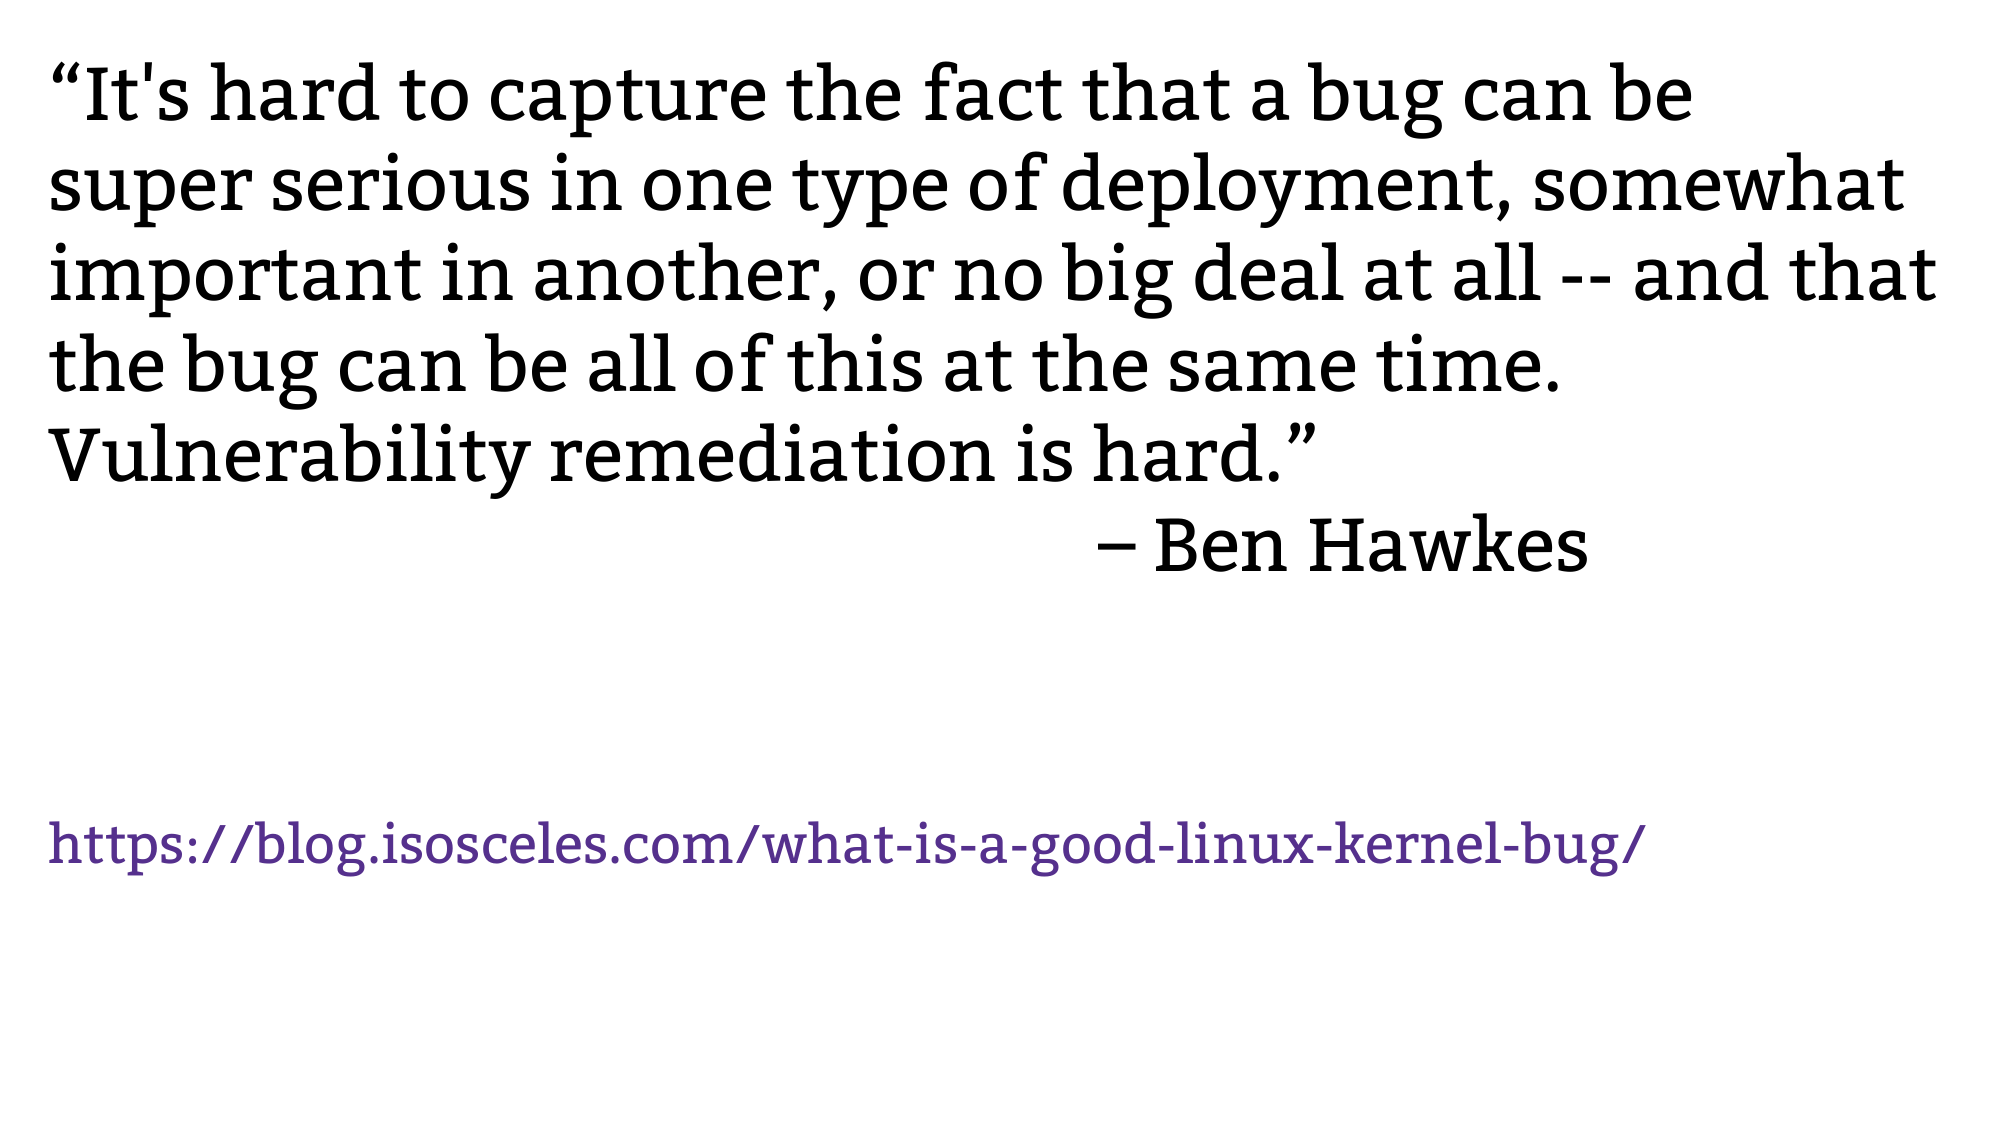

“It's hard to capture the fact that a bug can be
super serious in one type of deployment, somewhat
important in another, or no big deal at all -- and that
the bug can be all of this at the same time.
Vulnerability remediation is hard.”
														– Ben Hawkes
https://blog.isosceles.com/what-is-a-good-linux-kernel-bug/